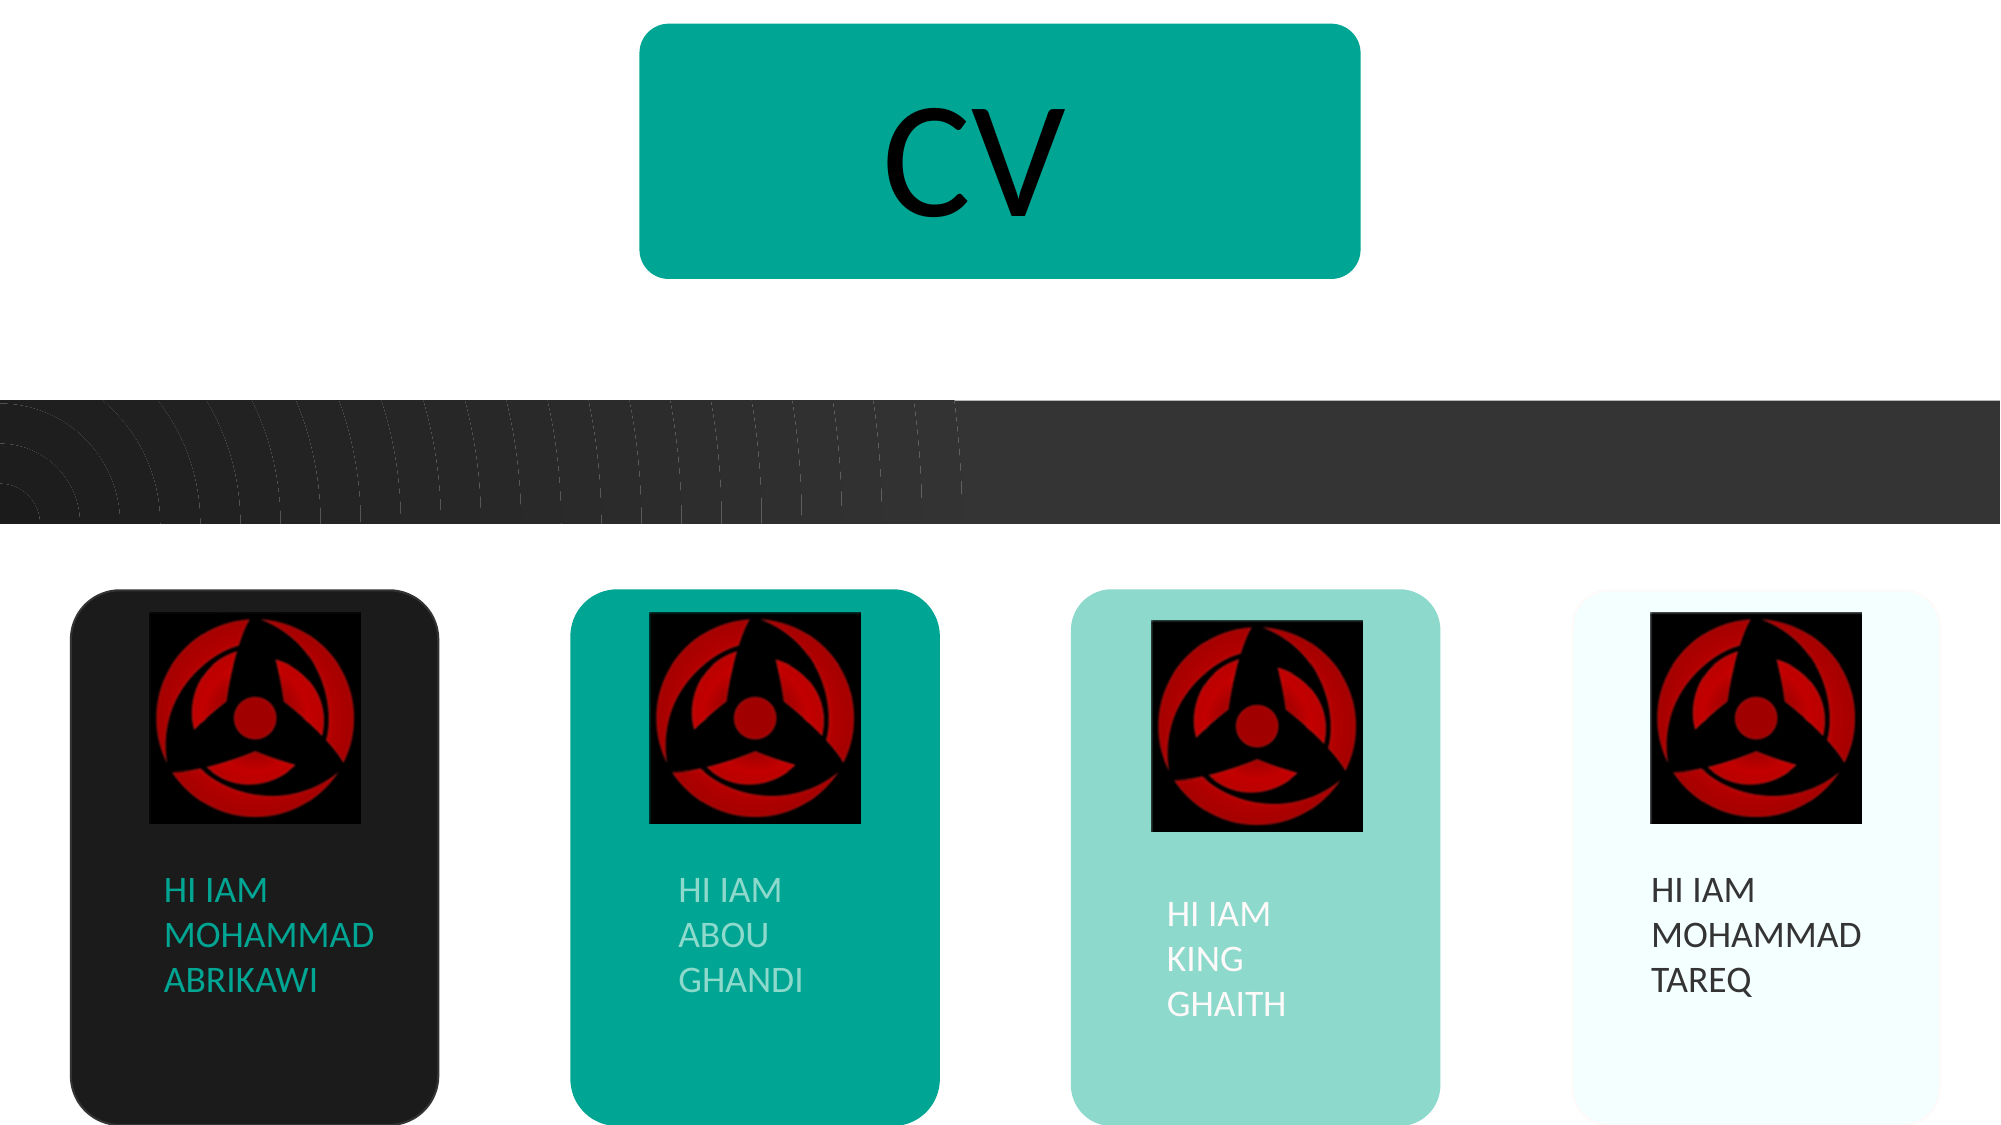

CV
HI IAM
MOHAMMAD TAREQ
HI IAM MOHAMMAD ABRIKAWI
HI IAM ABOU
GHANDI
HI IAM
KING
GHAITH